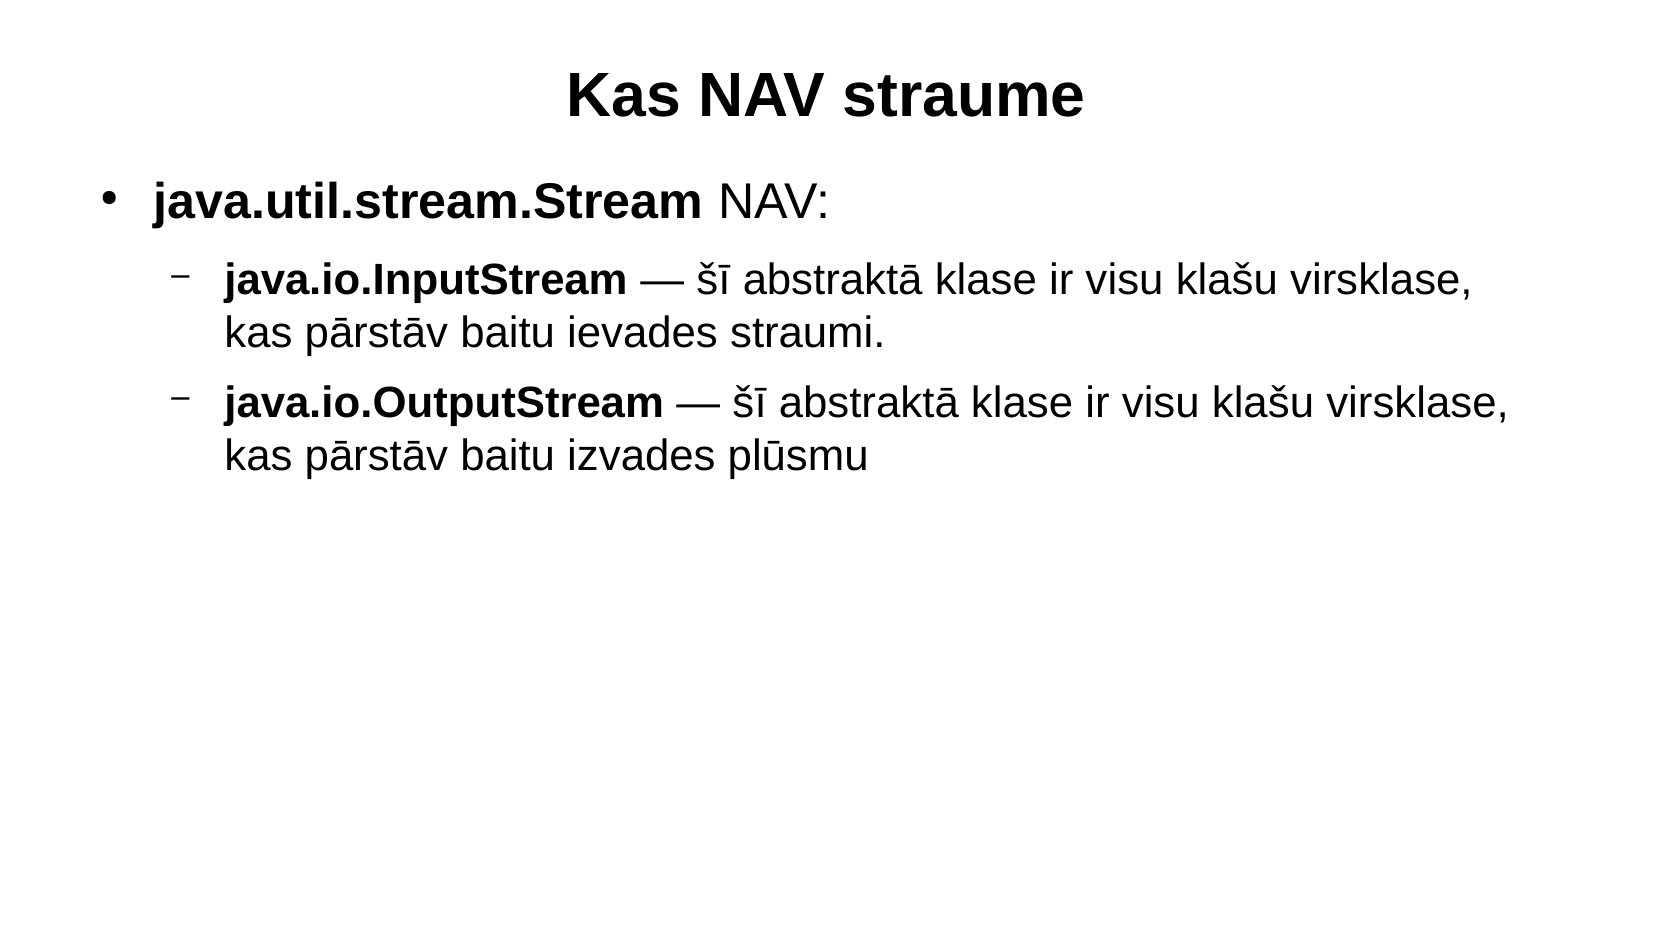

# Kas NAV straume
java.util.stream.Stream NAV:
java.io.InputStream — šī abstraktā klase ir visu klašu virsklase, kas pārstāv baitu ievades straumi.
java.io.OutputStream — šī abstraktā klase ir visu klašu virsklase, kas pārstāv baitu izvades plūsmu